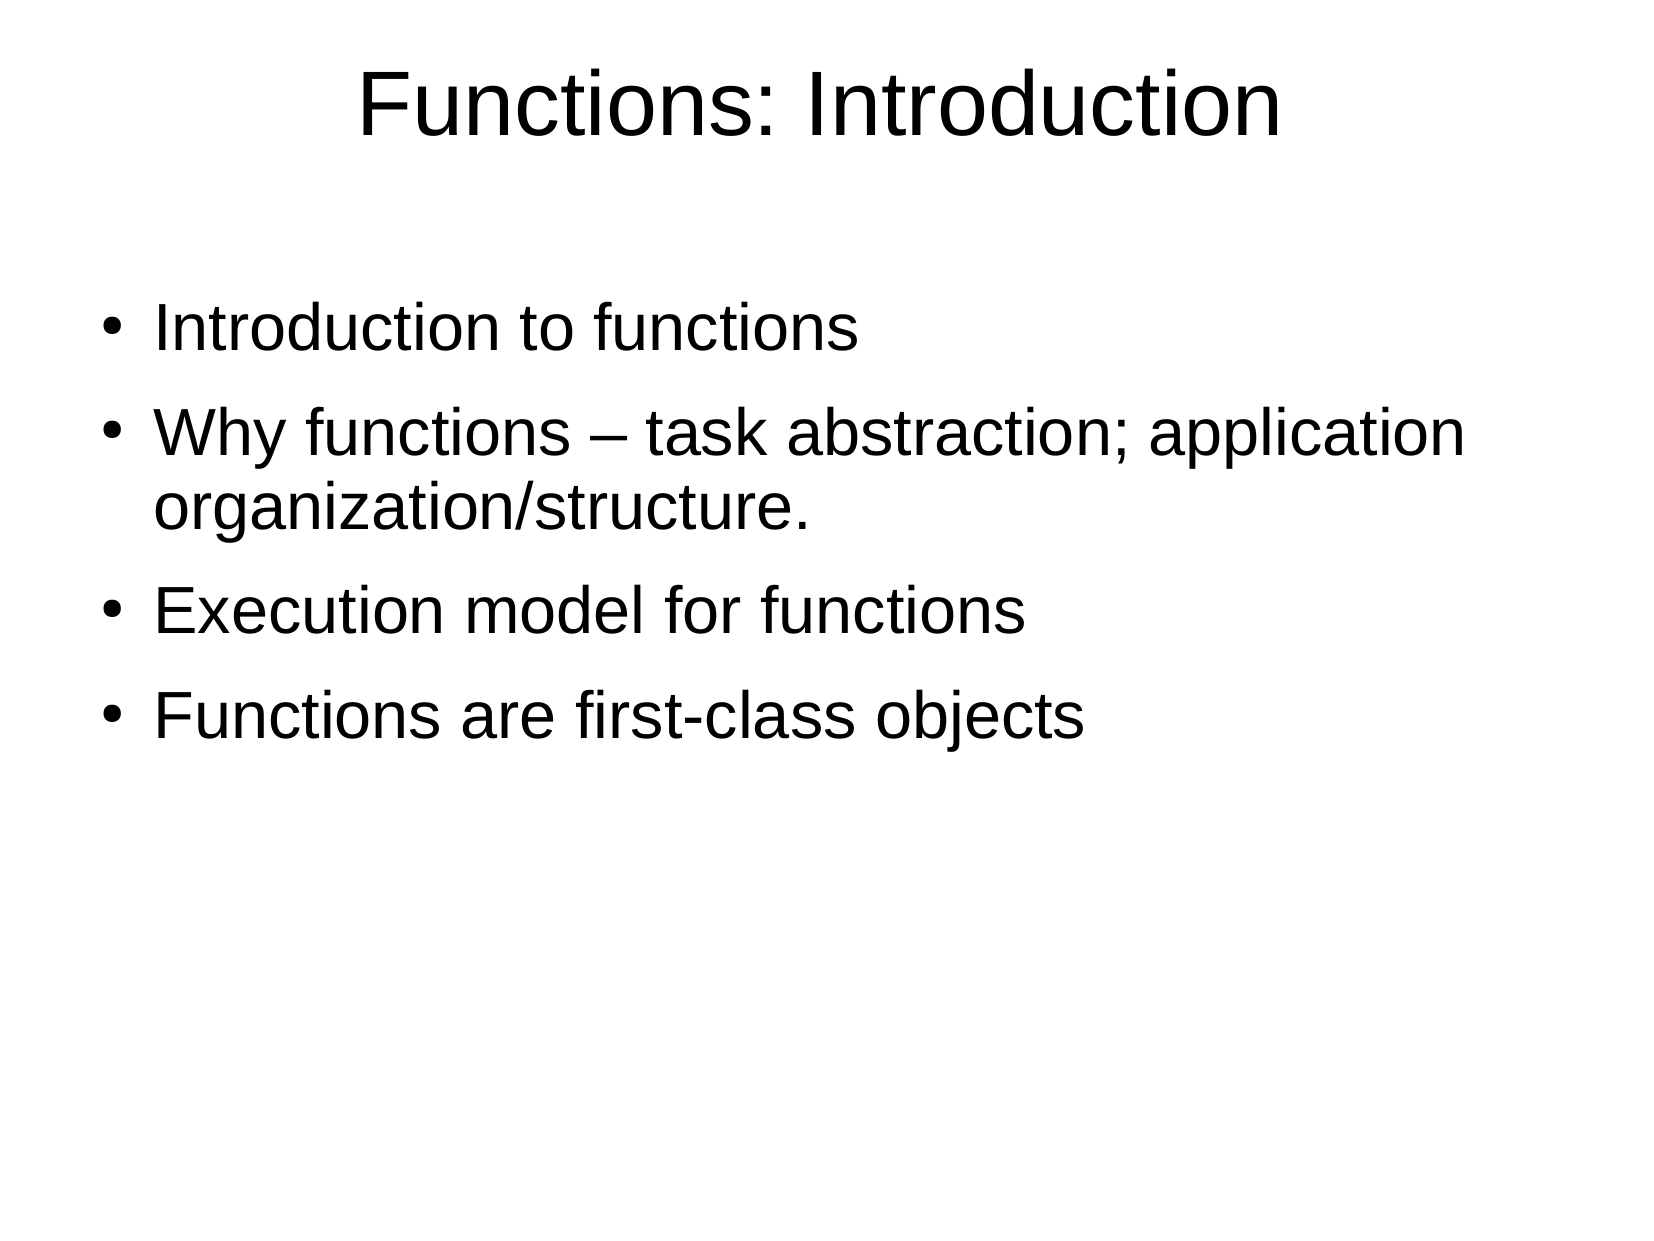

# Functions: Introduction
Introduction to functions
Why functions – task abstraction; application organization/structure.
Execution model for functions
Functions are first-class objects